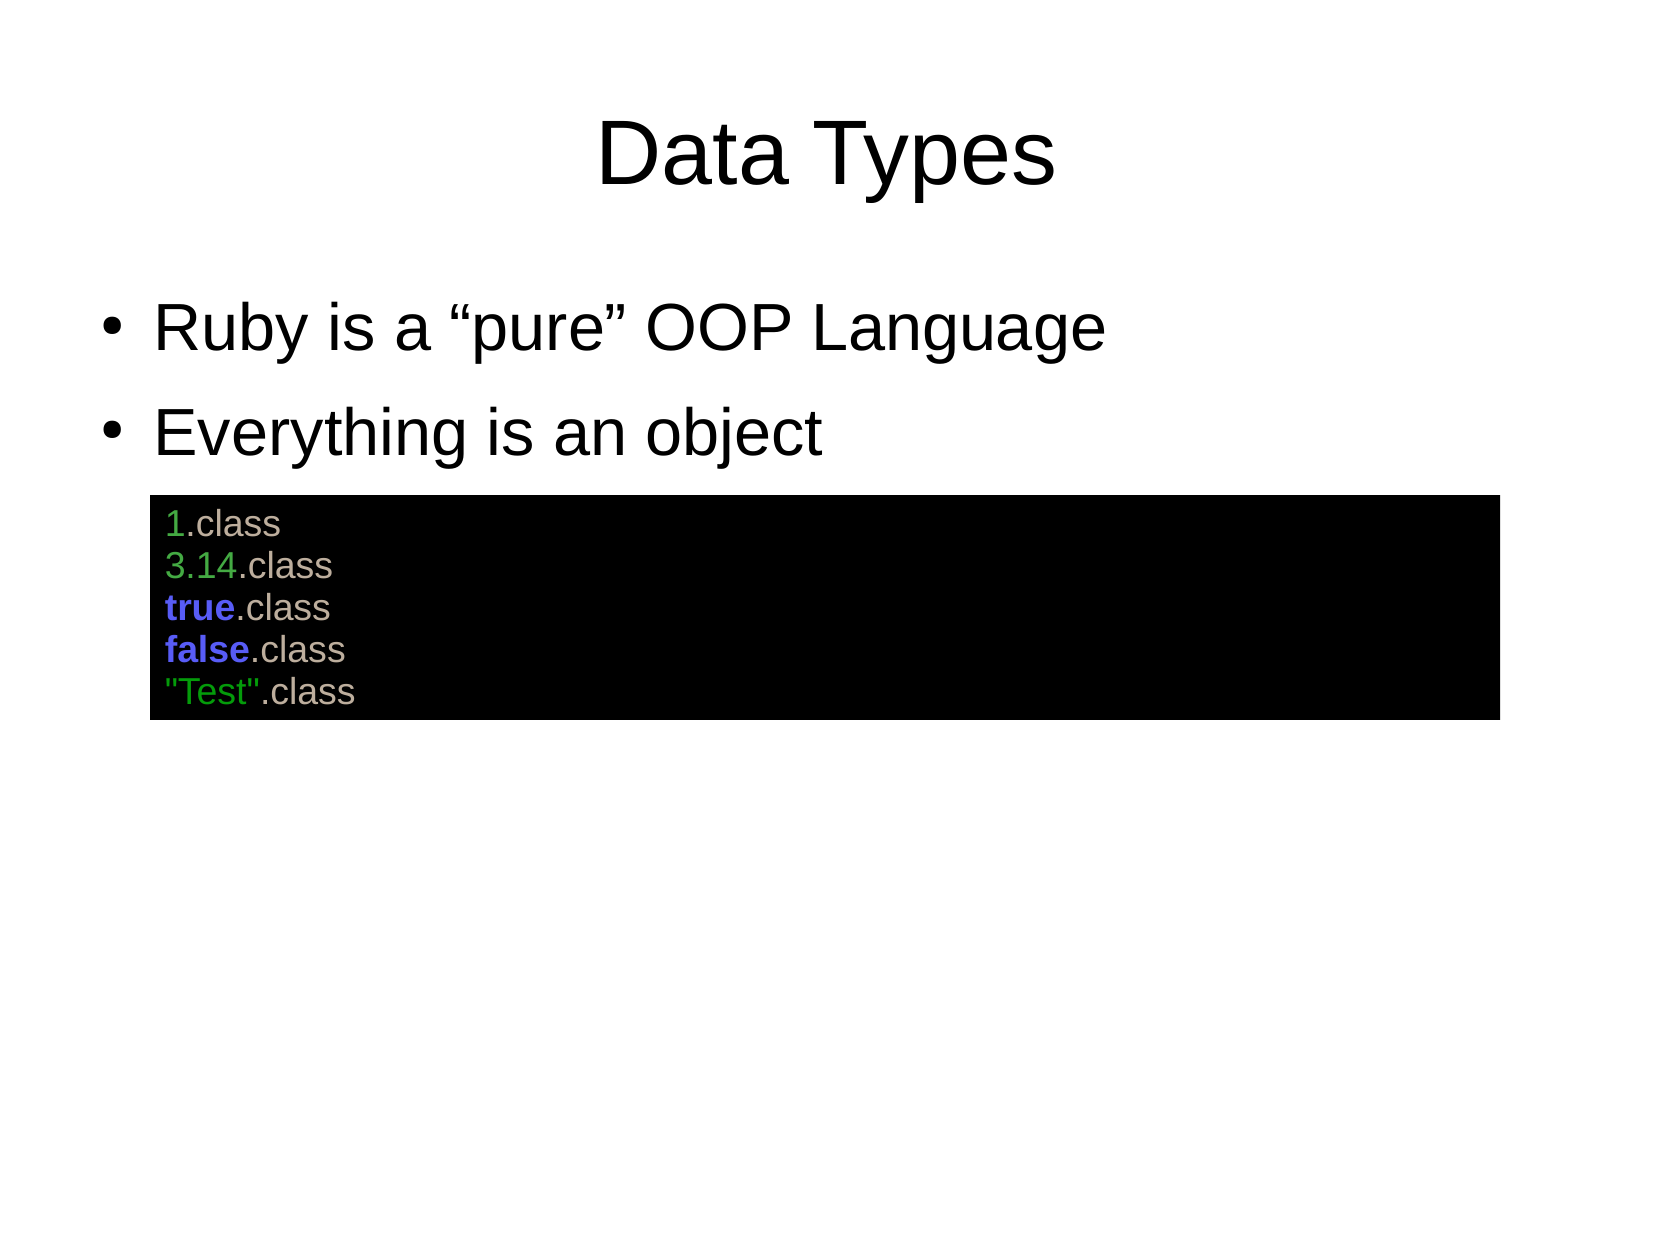

# Data Types
Ruby is a “pure” OOP Language
Everything is an object
1.class
3.14.class
true.class
false.class
"Test".class